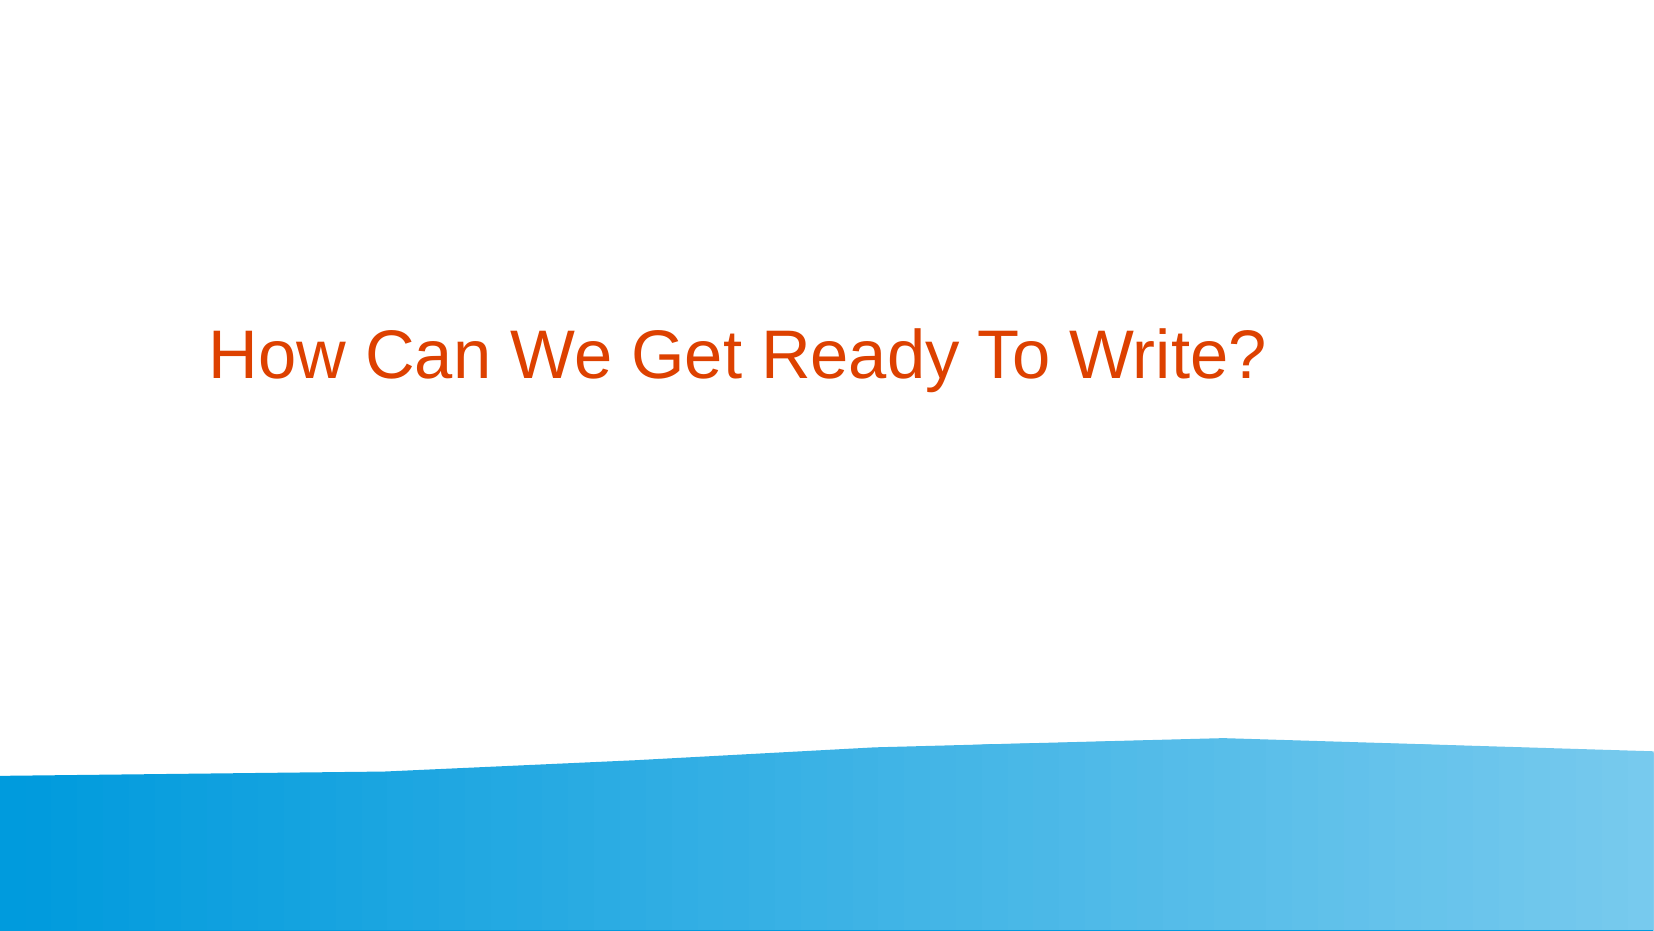

# How Can We Get Ready To Write?